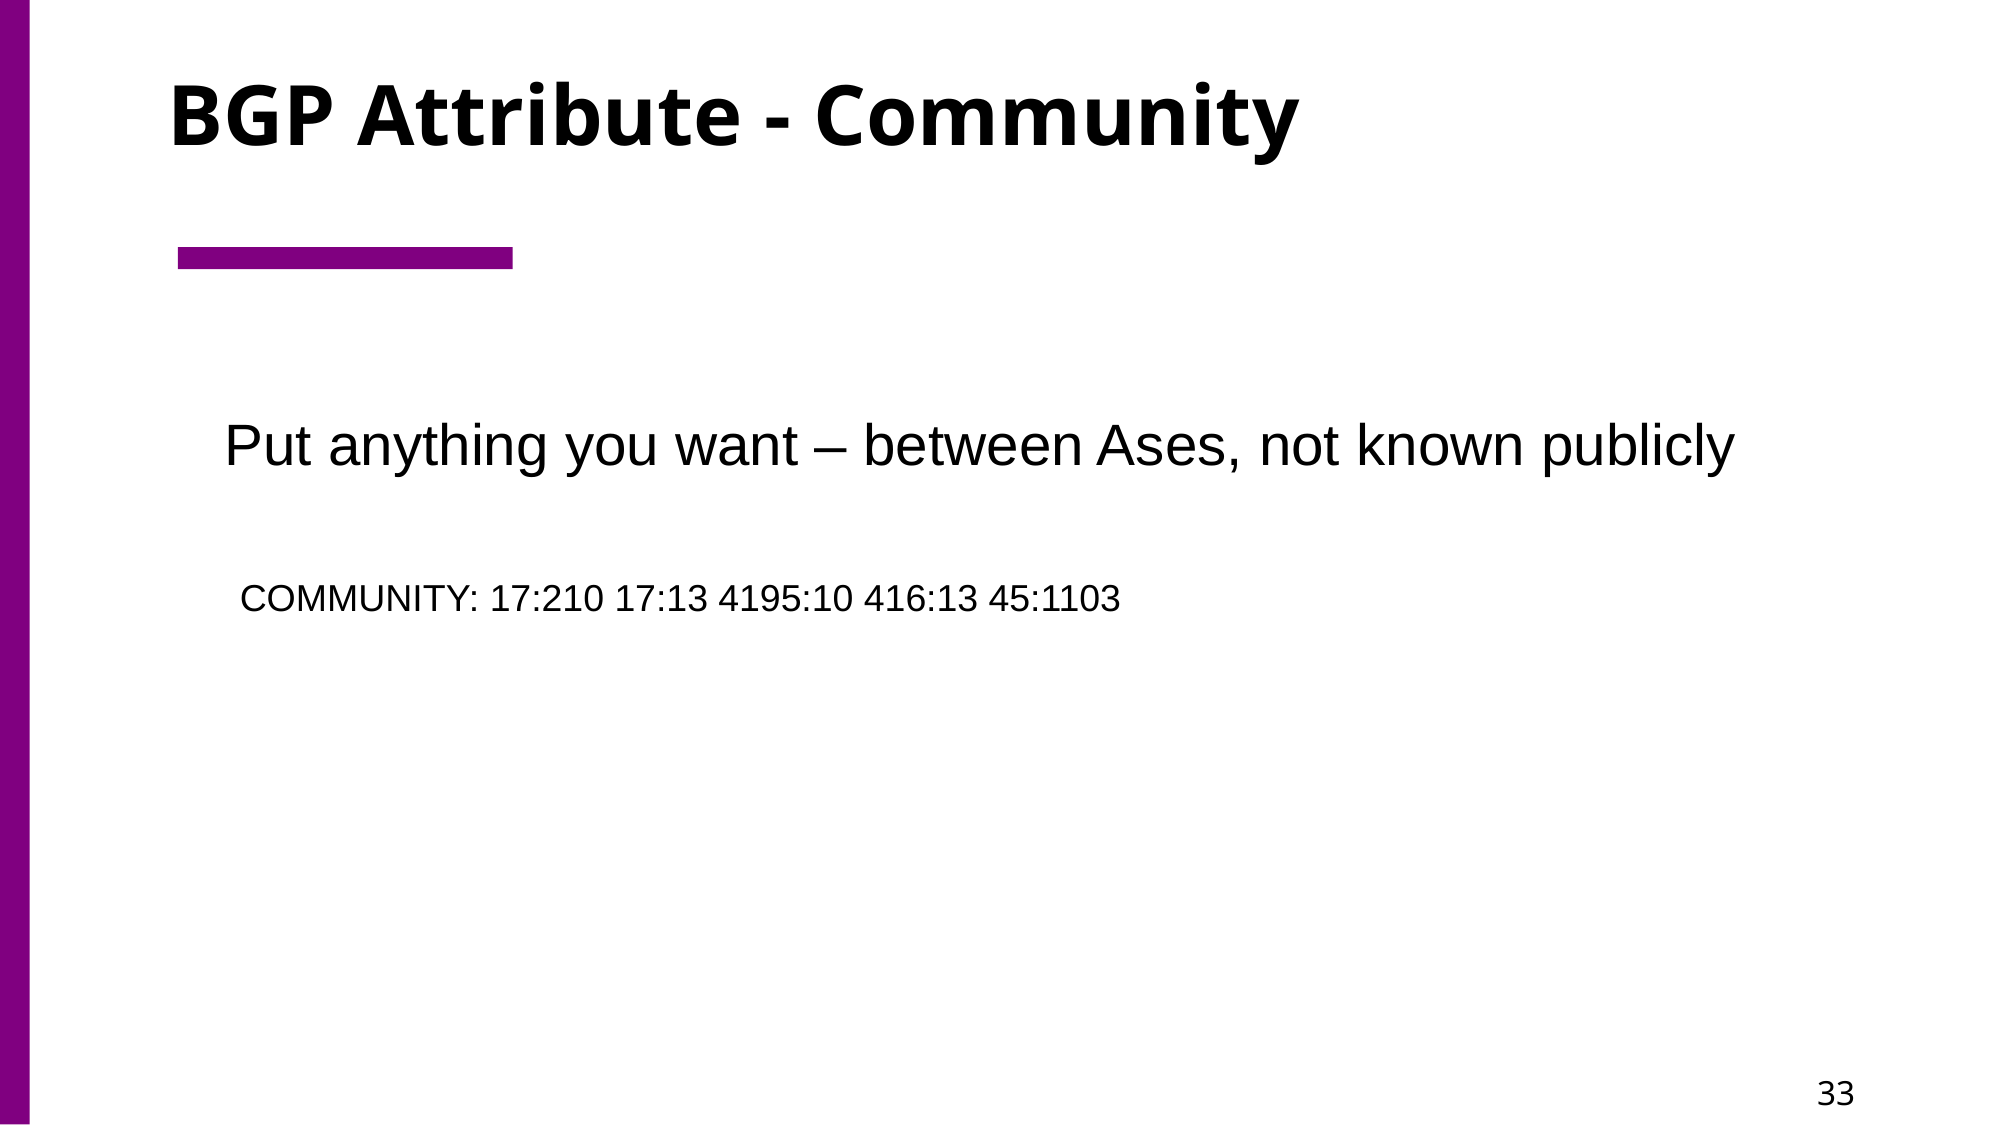

# BGP Attribute - Community
Put anything you want – between Ases, not known publicly
COMMUNITY: 17:210 17:13 4195:10 416:13 45:1103